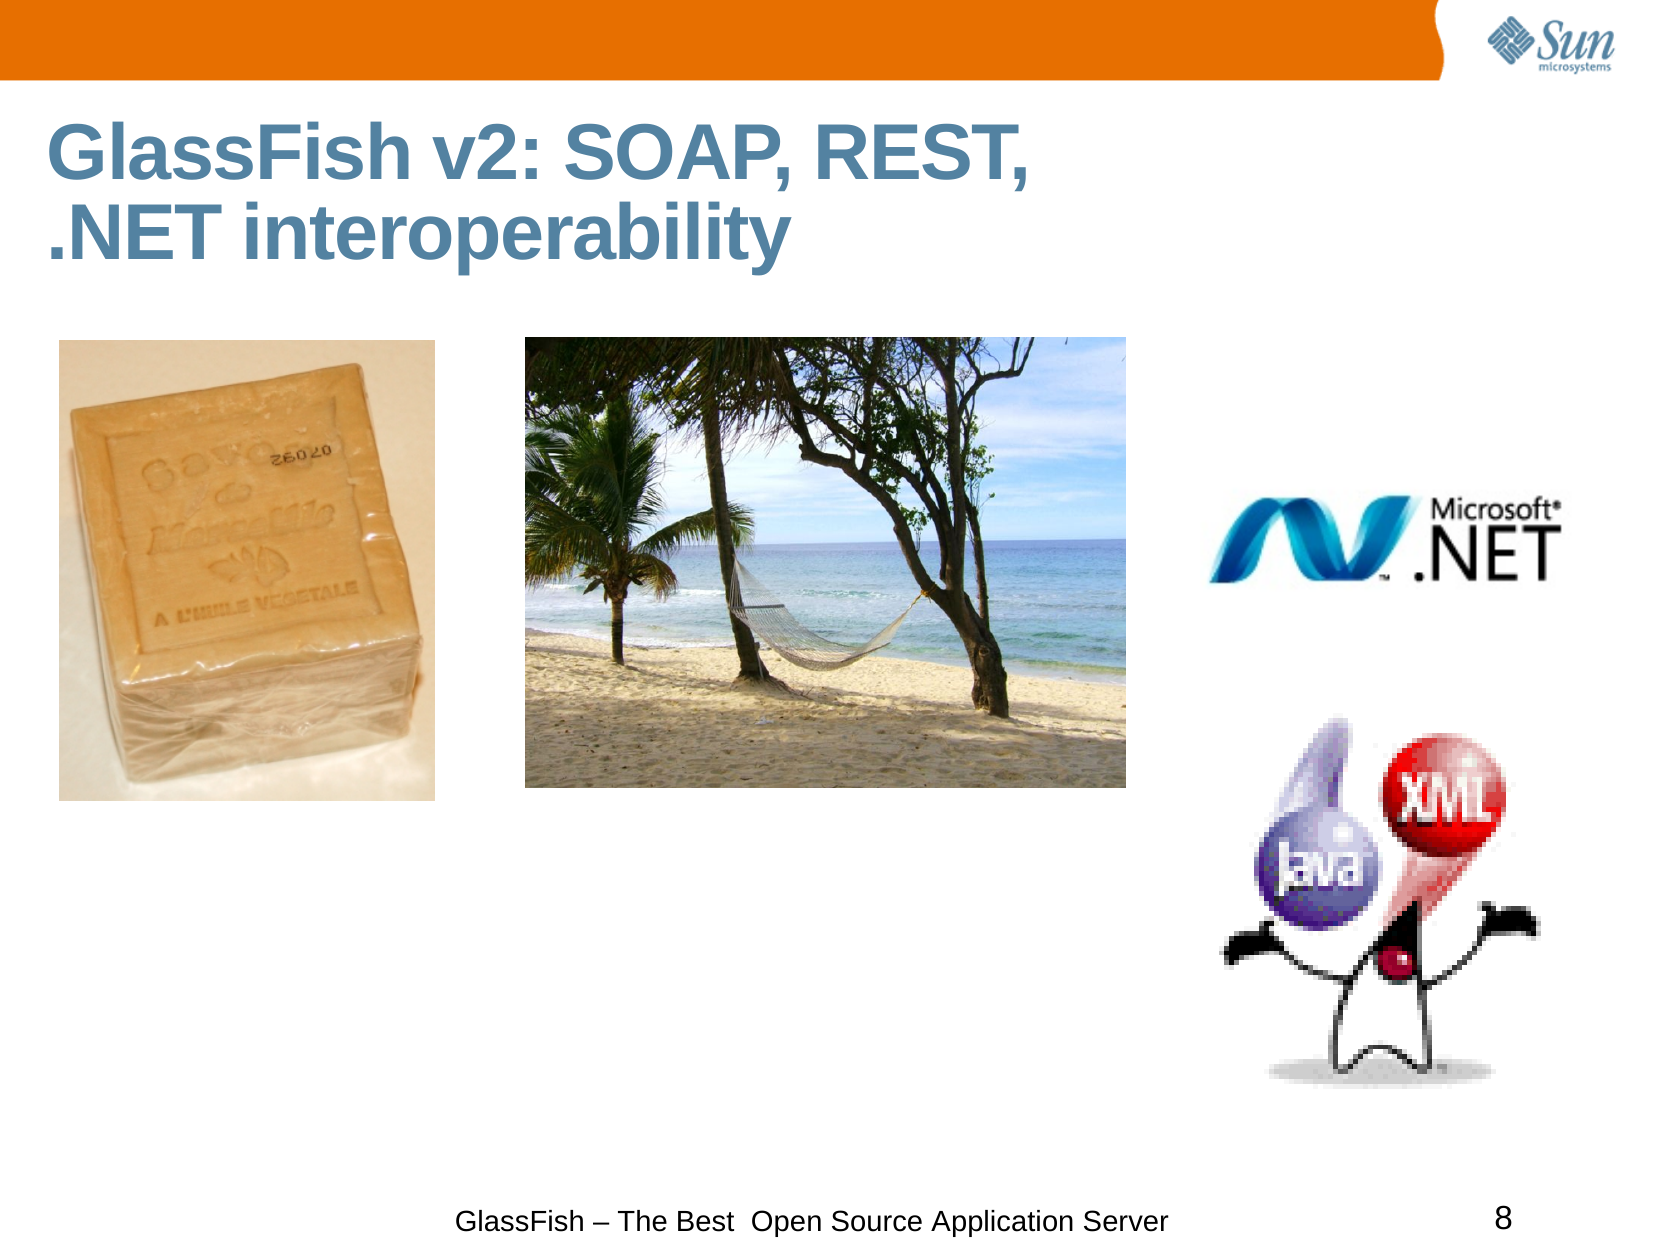

# GlassFish v2: SOAP, REST, .NET interoperability